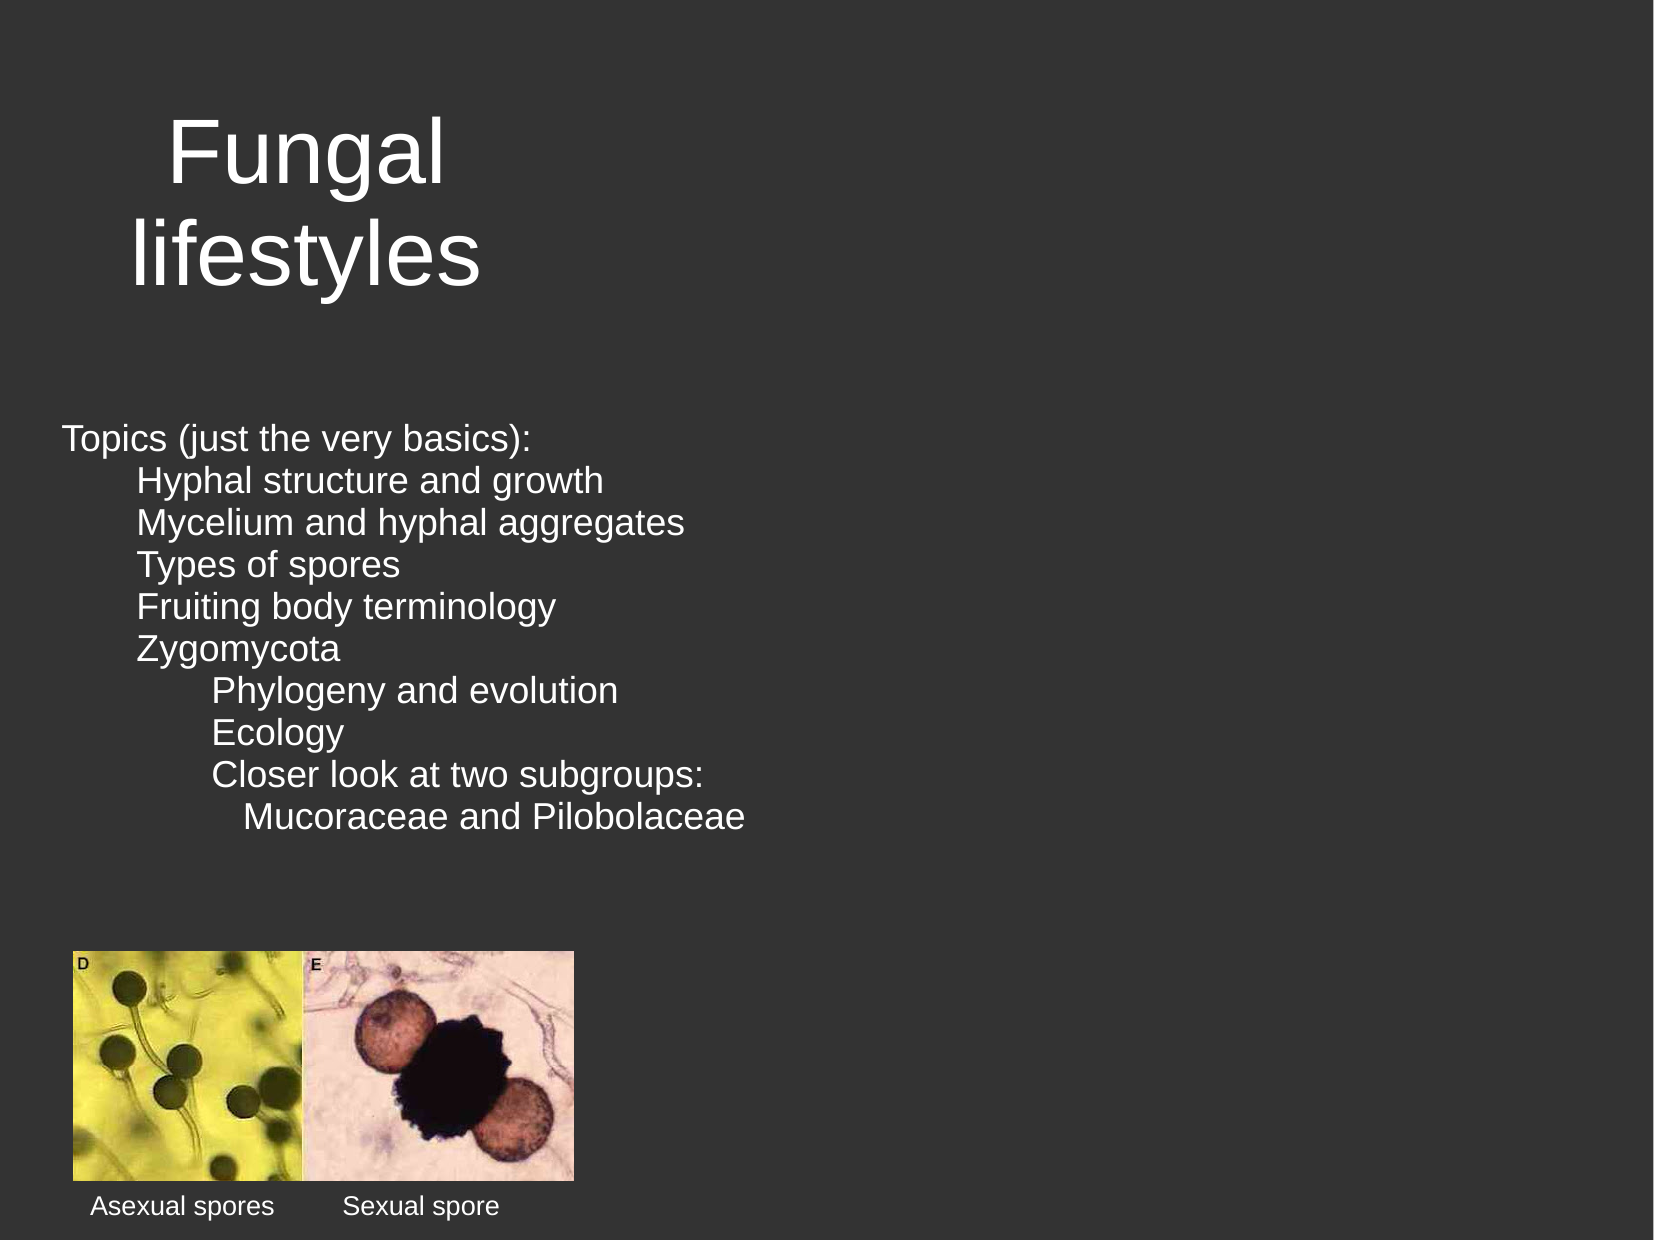

# Fungal lifestyles
Topics (just the very basics):
	Hyphal structure and growth
	Mycelium and hyphal aggregates
	Types of spores
	Fruiting body terminology
	Zygomycota
		Phylogeny and evolution
		Ecology
		Closer look at two subgroups:
		 Mucoraceae and Pilobolaceae
 Asexual spores Sexual spore